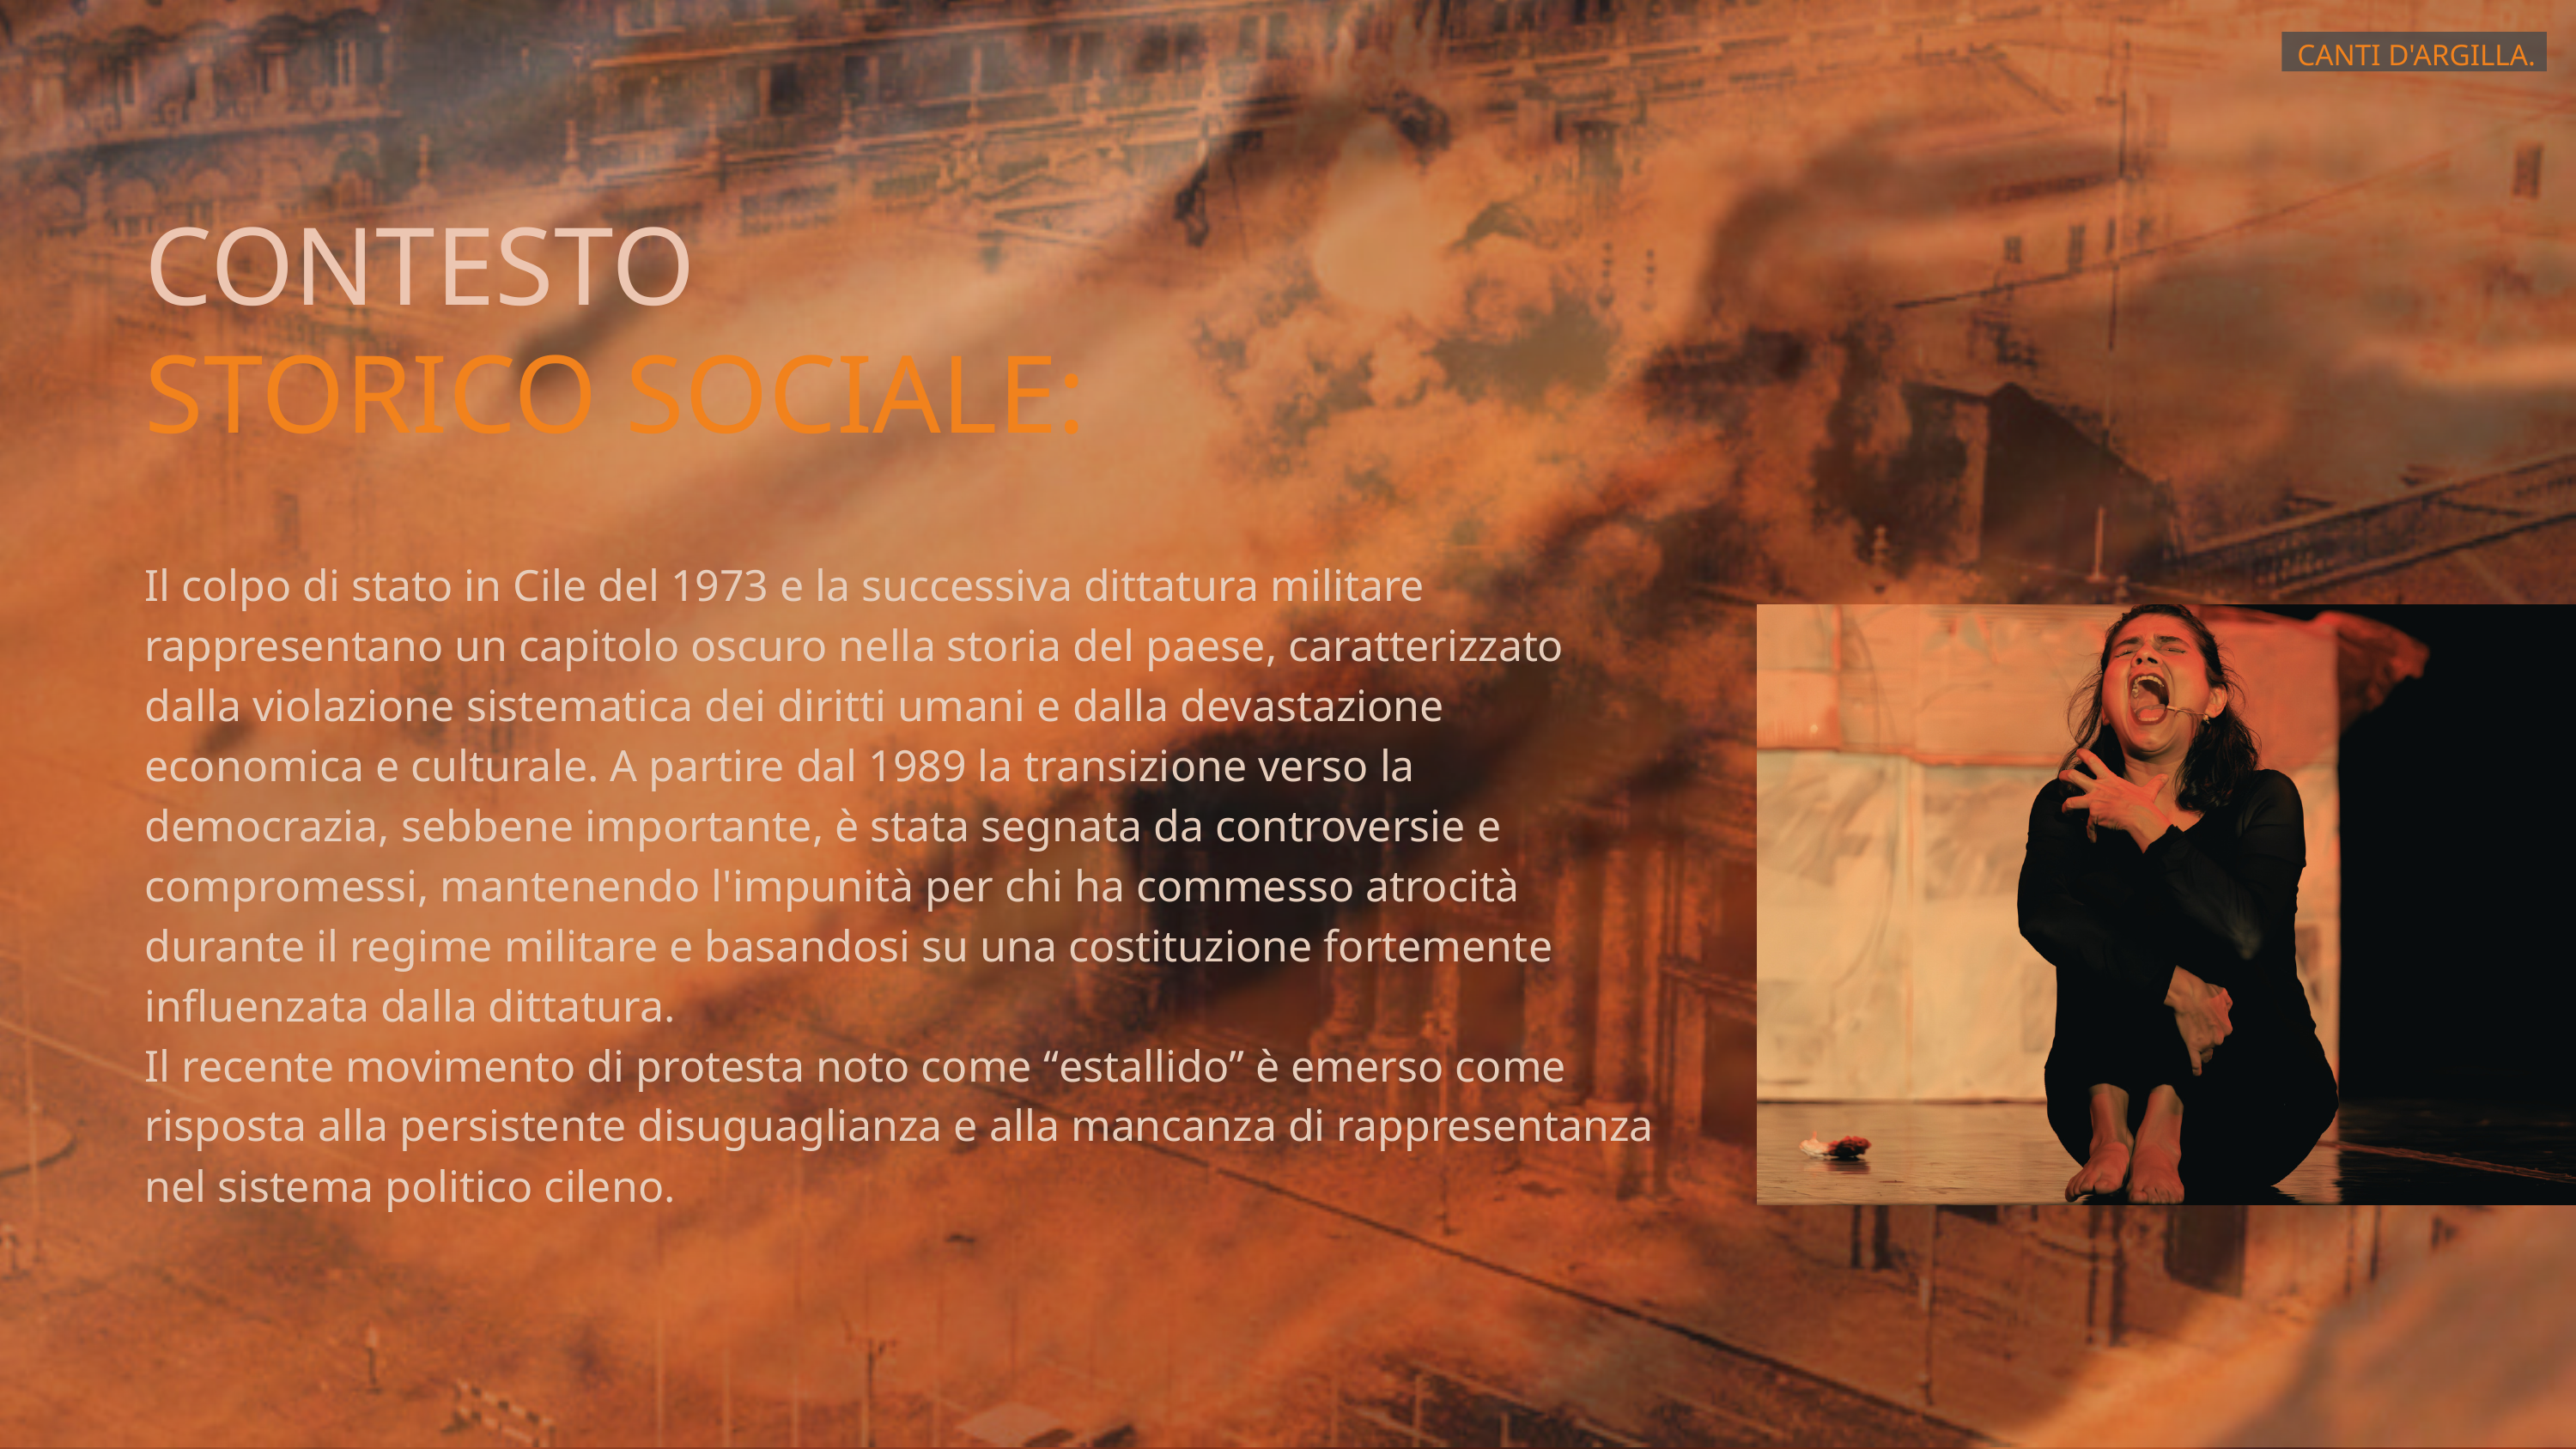

CANTI D'ARGILLA.
CONTESTO
STORICO SOCIALE:
Il colpo di stato in Cile del 1973 e la successiva dittatura militare rappresentano un capitolo oscuro nella storia del paese, caratterizzato dalla violazione sistematica dei diritti umani e dalla devastazione economica e culturale. A partire dal 1989 la transizione verso la democrazia, sebbene importante, è stata segnata da controversie e compromessi, mantenendo l'impunità per chi ha commesso atrocità durante il regime militare e basandosi su una costituzione fortemente influenzata dalla dittatura.
Il recente movimento di protesta noto come “estallido” è emerso come risposta alla persistente disuguaglianza e alla mancanza di rappresentanza nel sistema politico cileno.